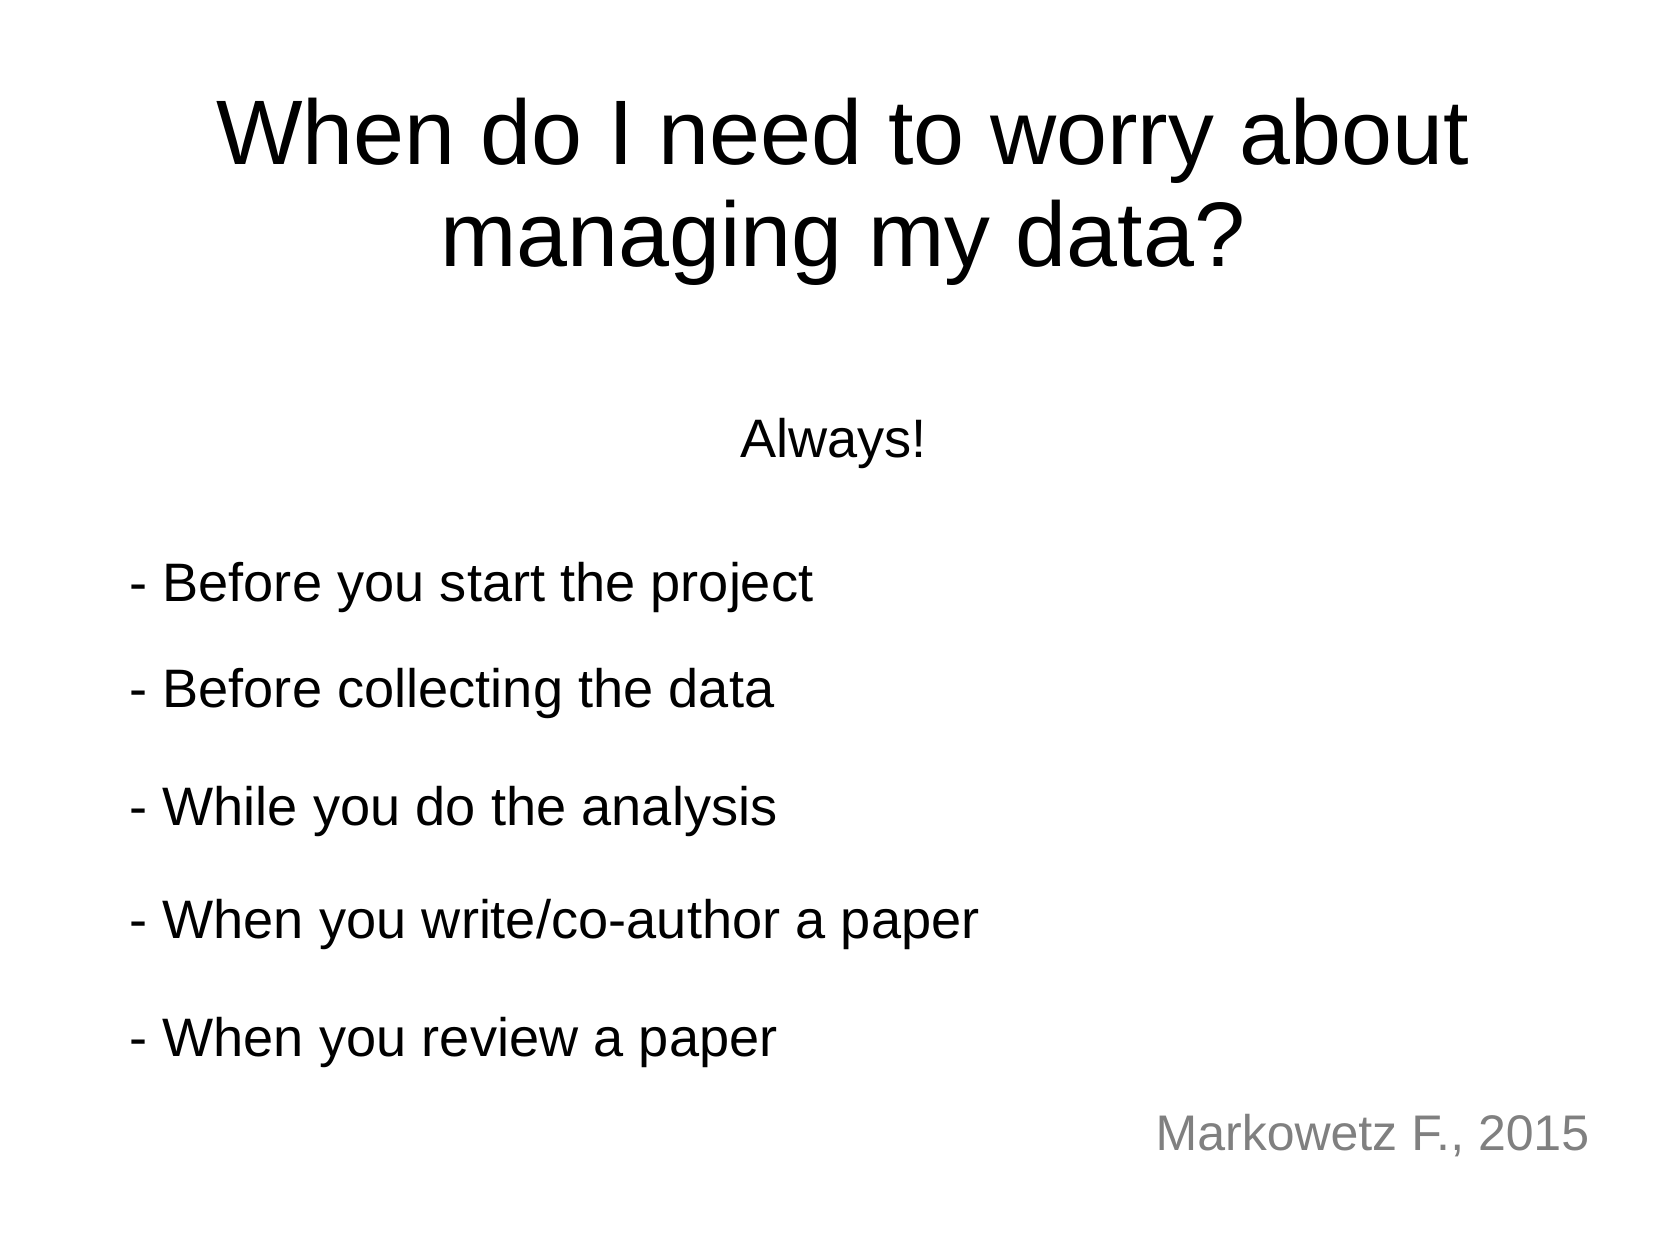

# When do I need to worry about managing my data?
Always!
- Before you start the project
- Before collecting the data
- While you do the analysis
- When you write/co-author a paper
- When you review a paper
Markowetz F., 2015